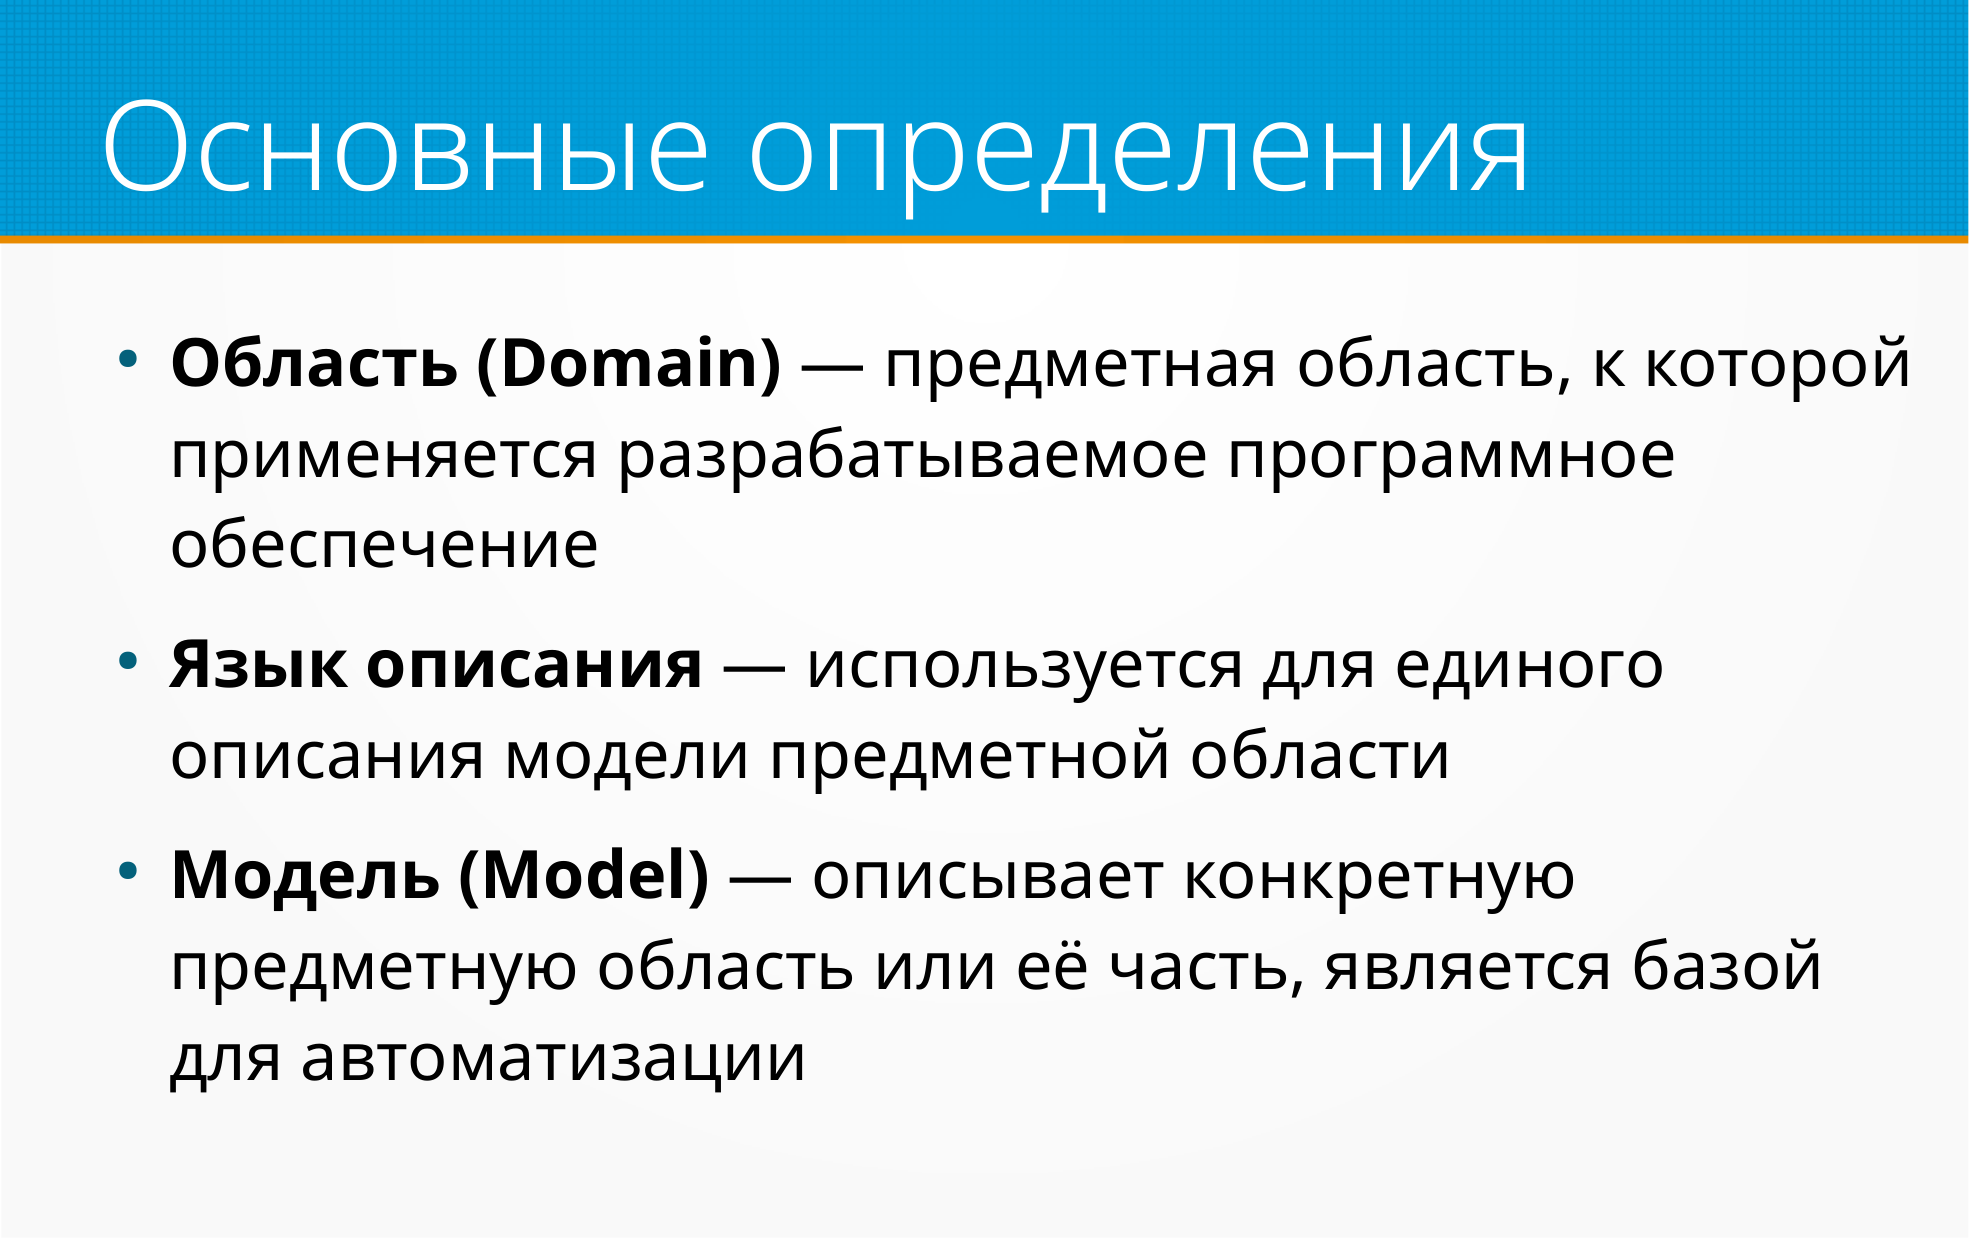

# Основные определения
Область (Domain) — предметная область, к которой применяется разрабатываемое программное обеспечение
Язык описания — используется для единого описания модели предметной области
Модель (Model) — описывает конкретную предметную область или её часть, является базой для автоматизации